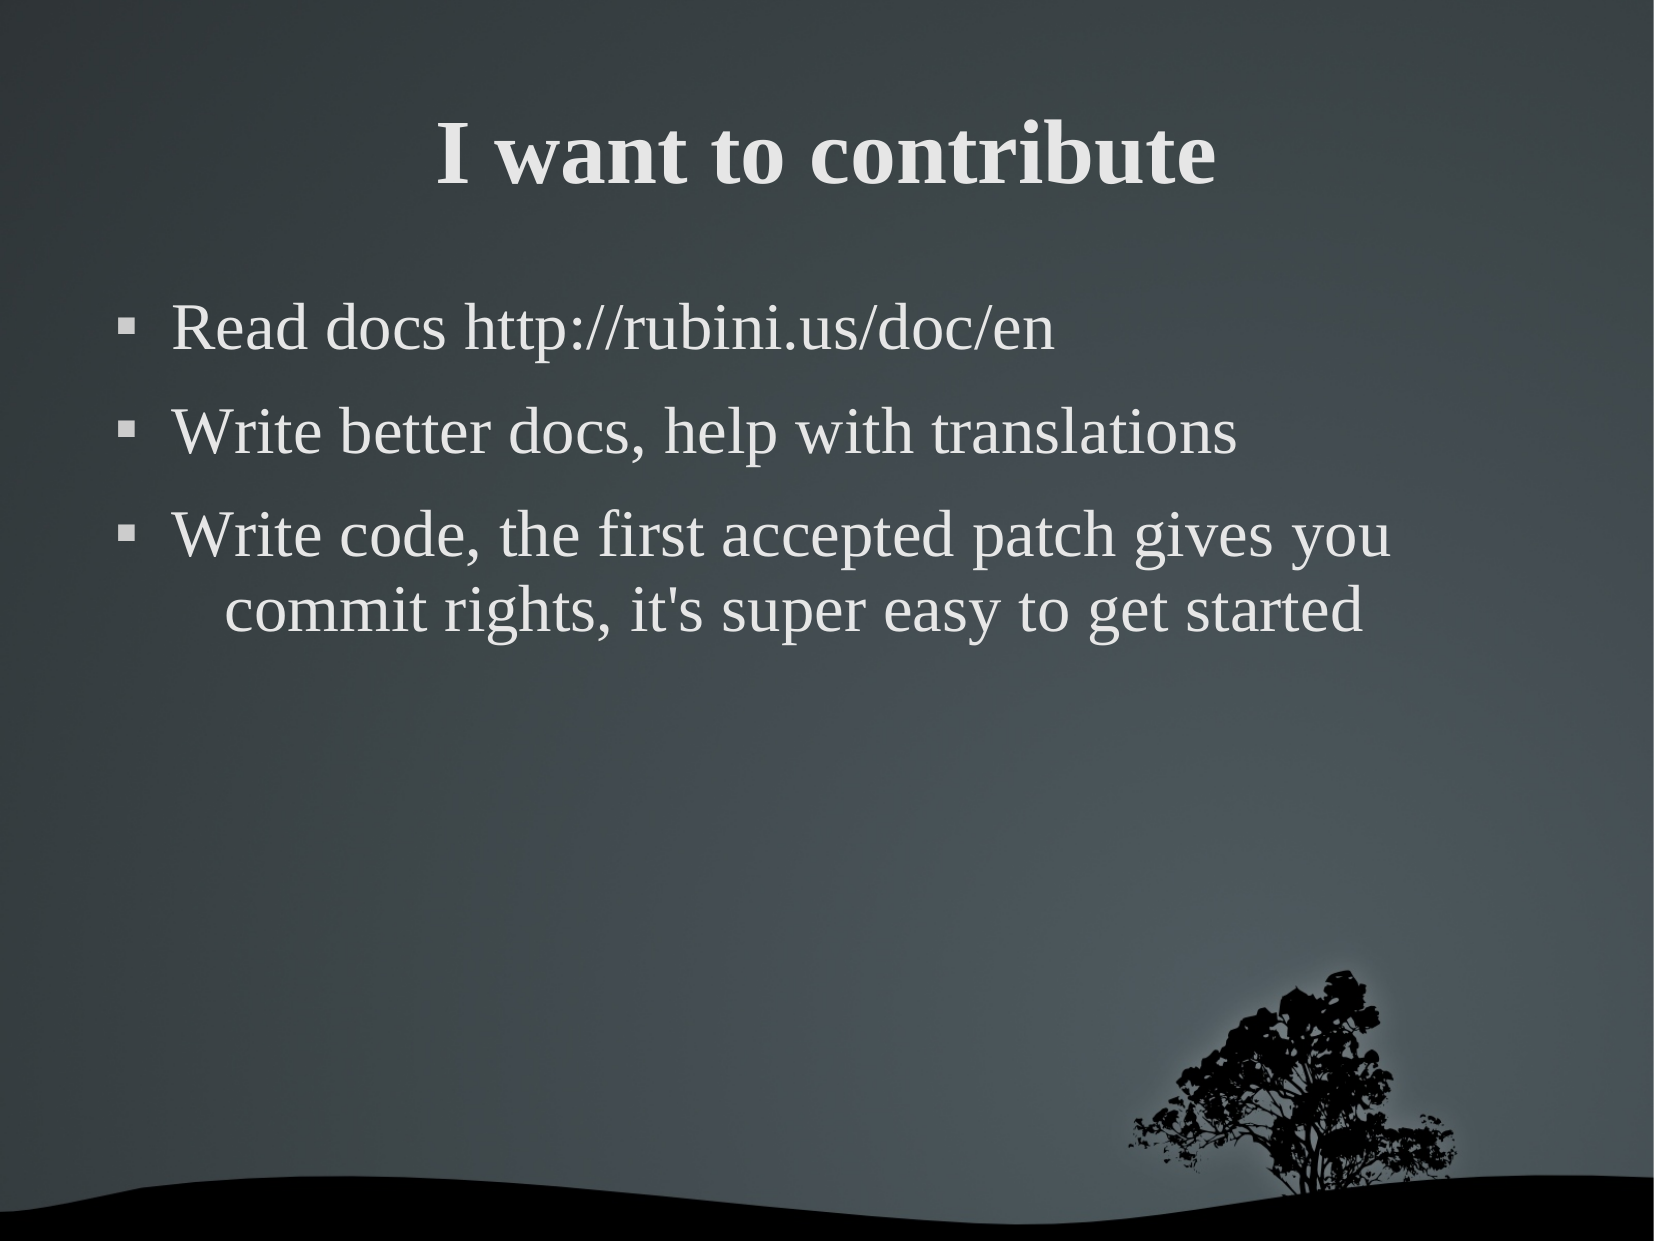

# I want to contribute
Read docs http://rubini.us/doc/en
Write better docs, help with translations
Write code, the first accepted patch gives you commit rights, it's super easy to get started